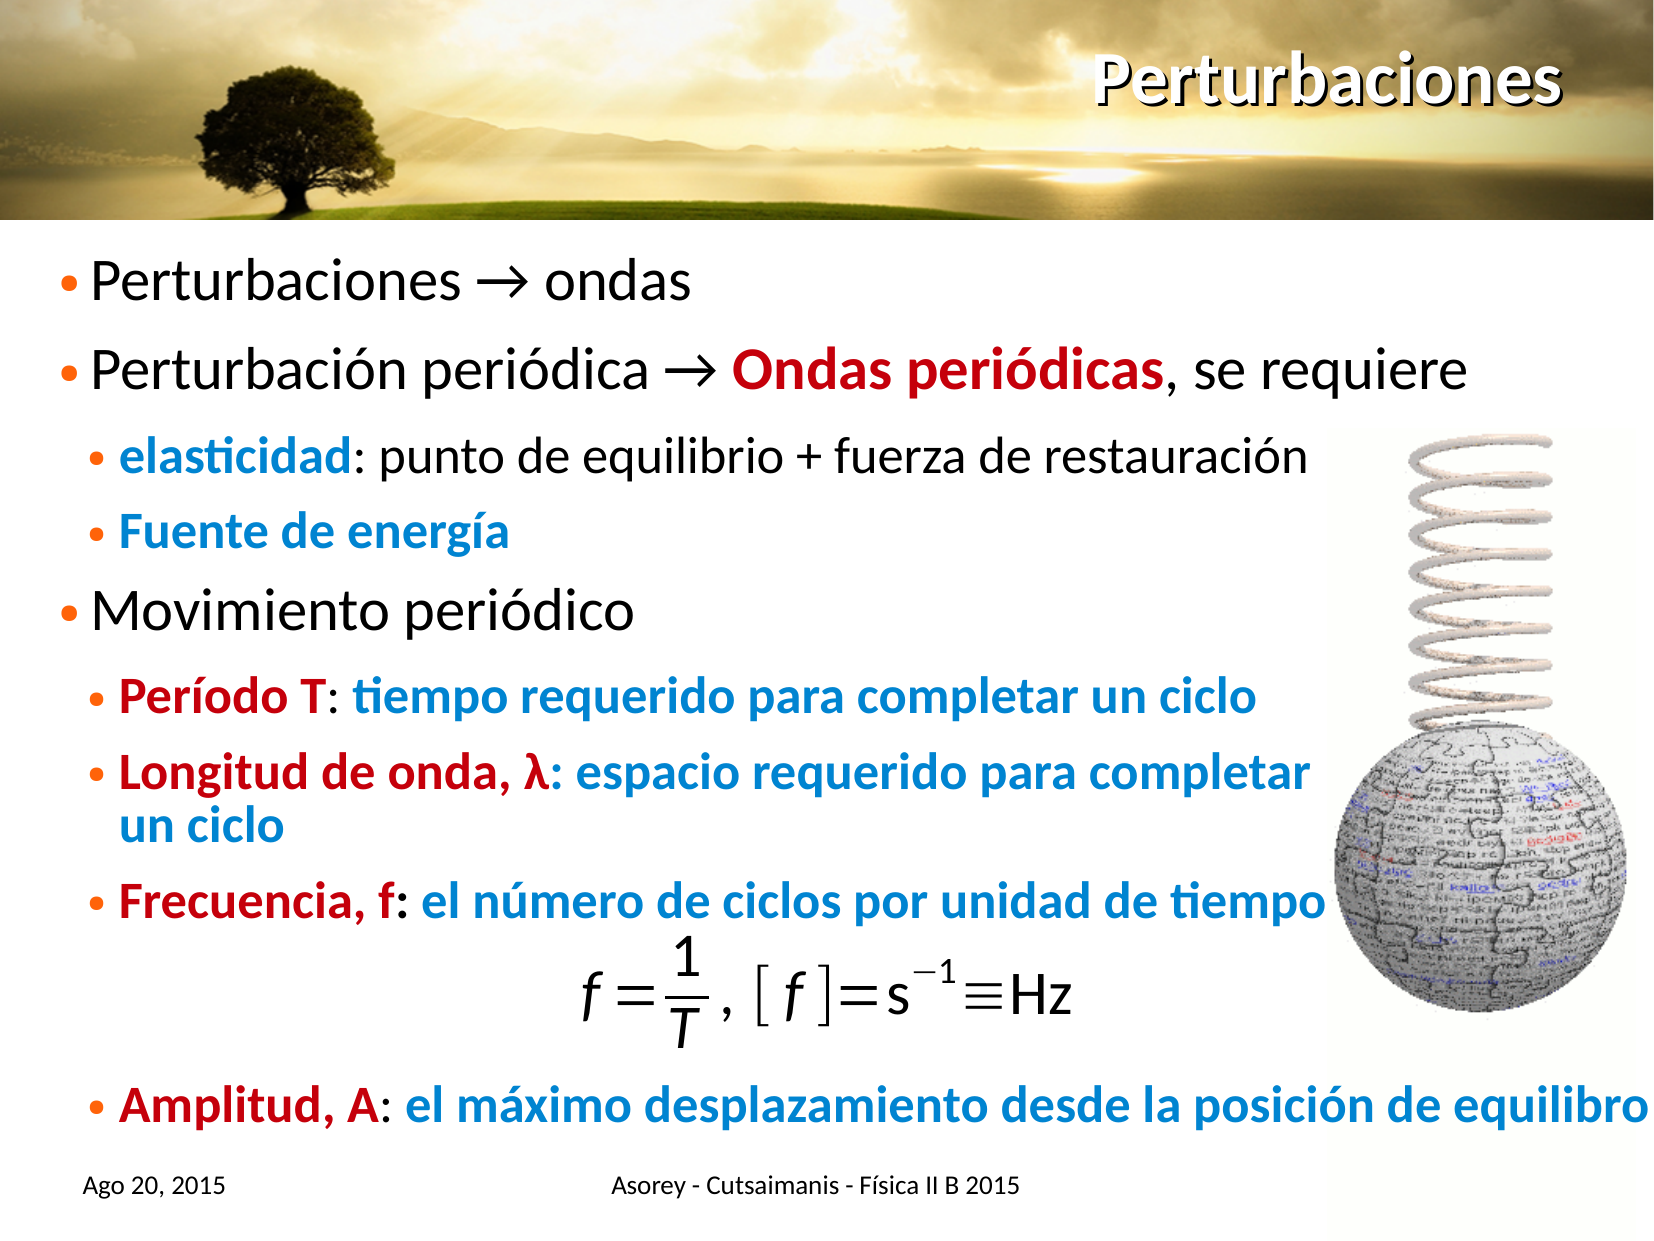

# Perturbaciones
Perturbaciones → ondas
Perturbación periódica → Ondas periódicas, se requiere
elasticidad: punto de equilibrio + fuerza de restauración
Fuente de energía
Movimiento periódico
Período T: tiempo requerido para completar un ciclo
Longitud de onda, λ: espacio requerido para completar
un ciclo
Frecuencia, f: el número de ciclos por unidad de tiempo
Amplitud, A: el máximo desplazamiento desde la posición de equilibro
Ago 20, 2015
Asorey - Cutsaimanis - Física II B 2015
3